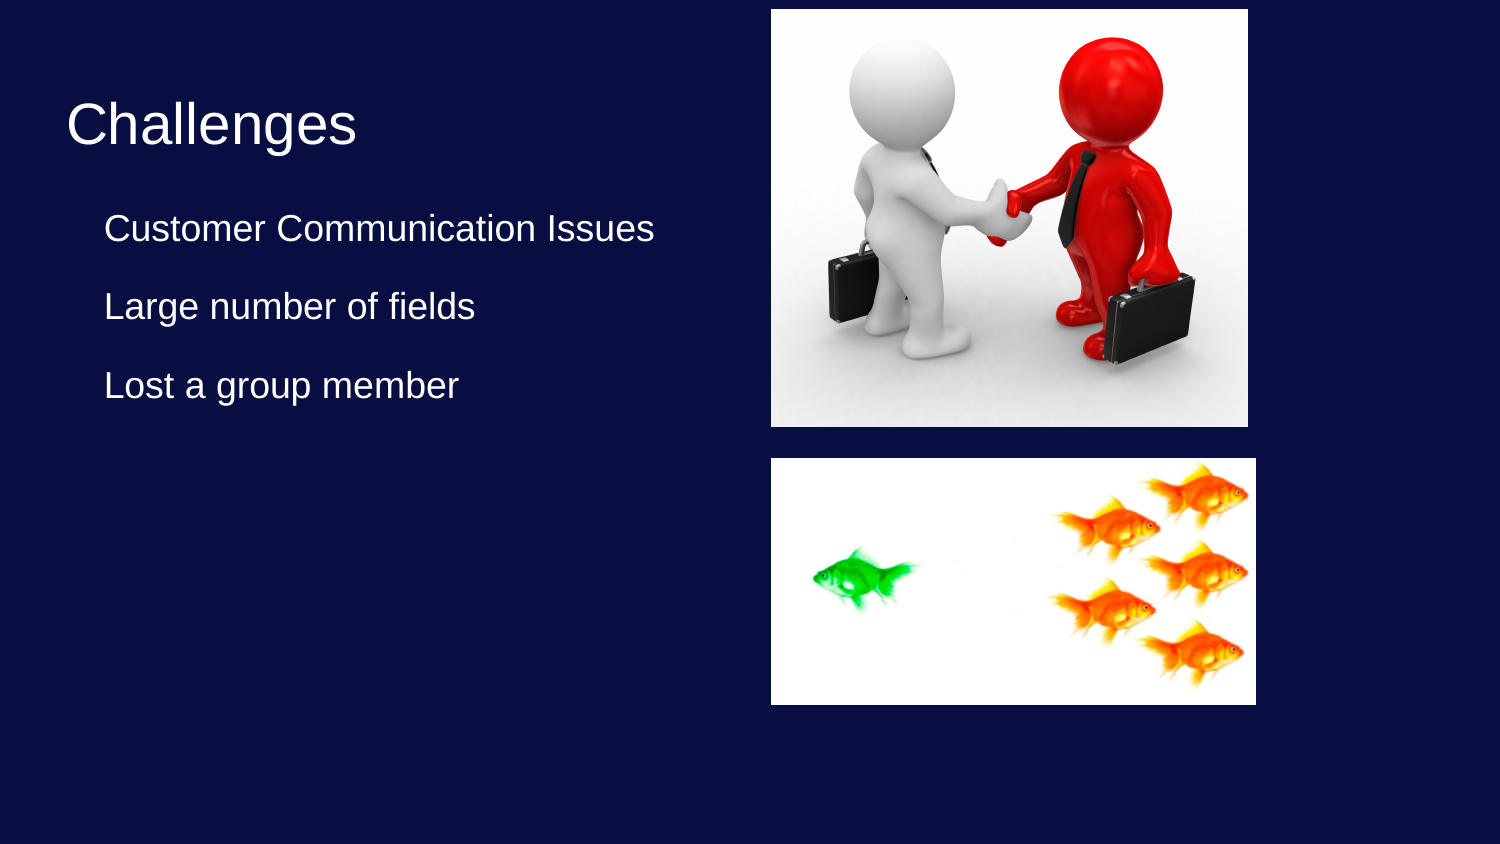

# Challenges
Customer Communication Issues
Large number of fields
Lost a group member